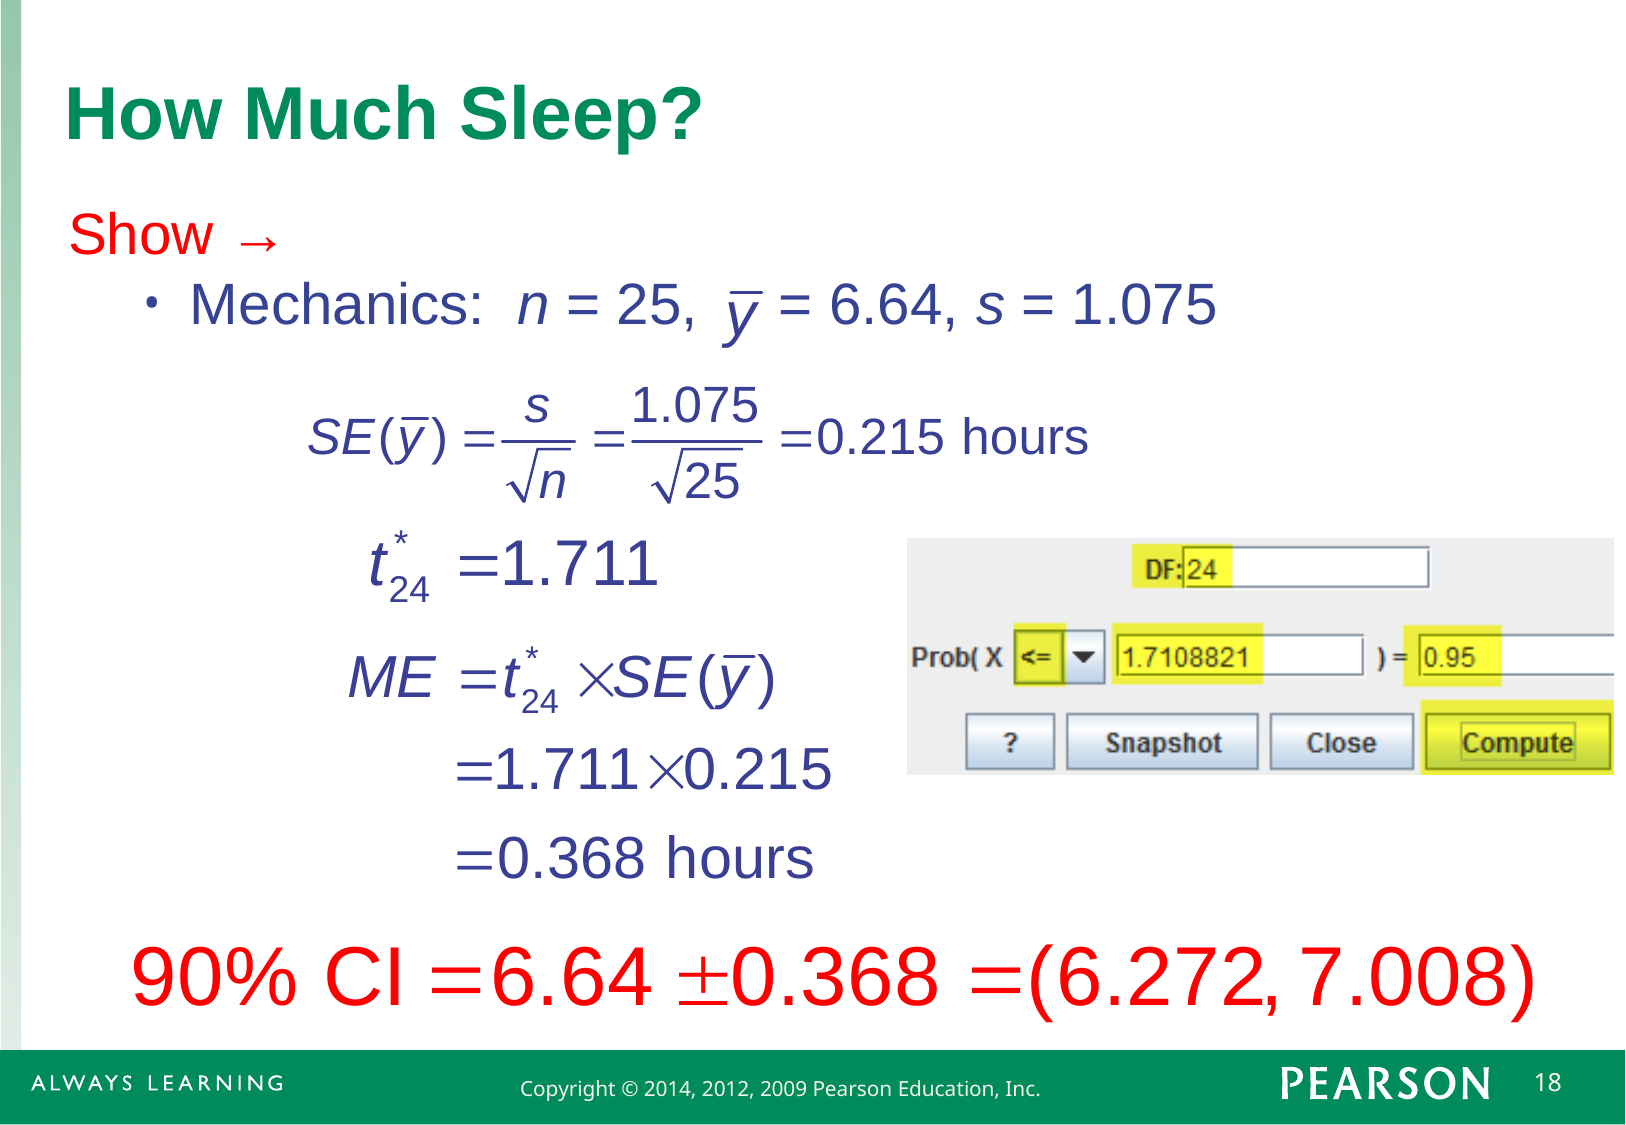

# How Much Sleep?
Show →
Mechanics: n = 25, = 6.64, s = 1.075